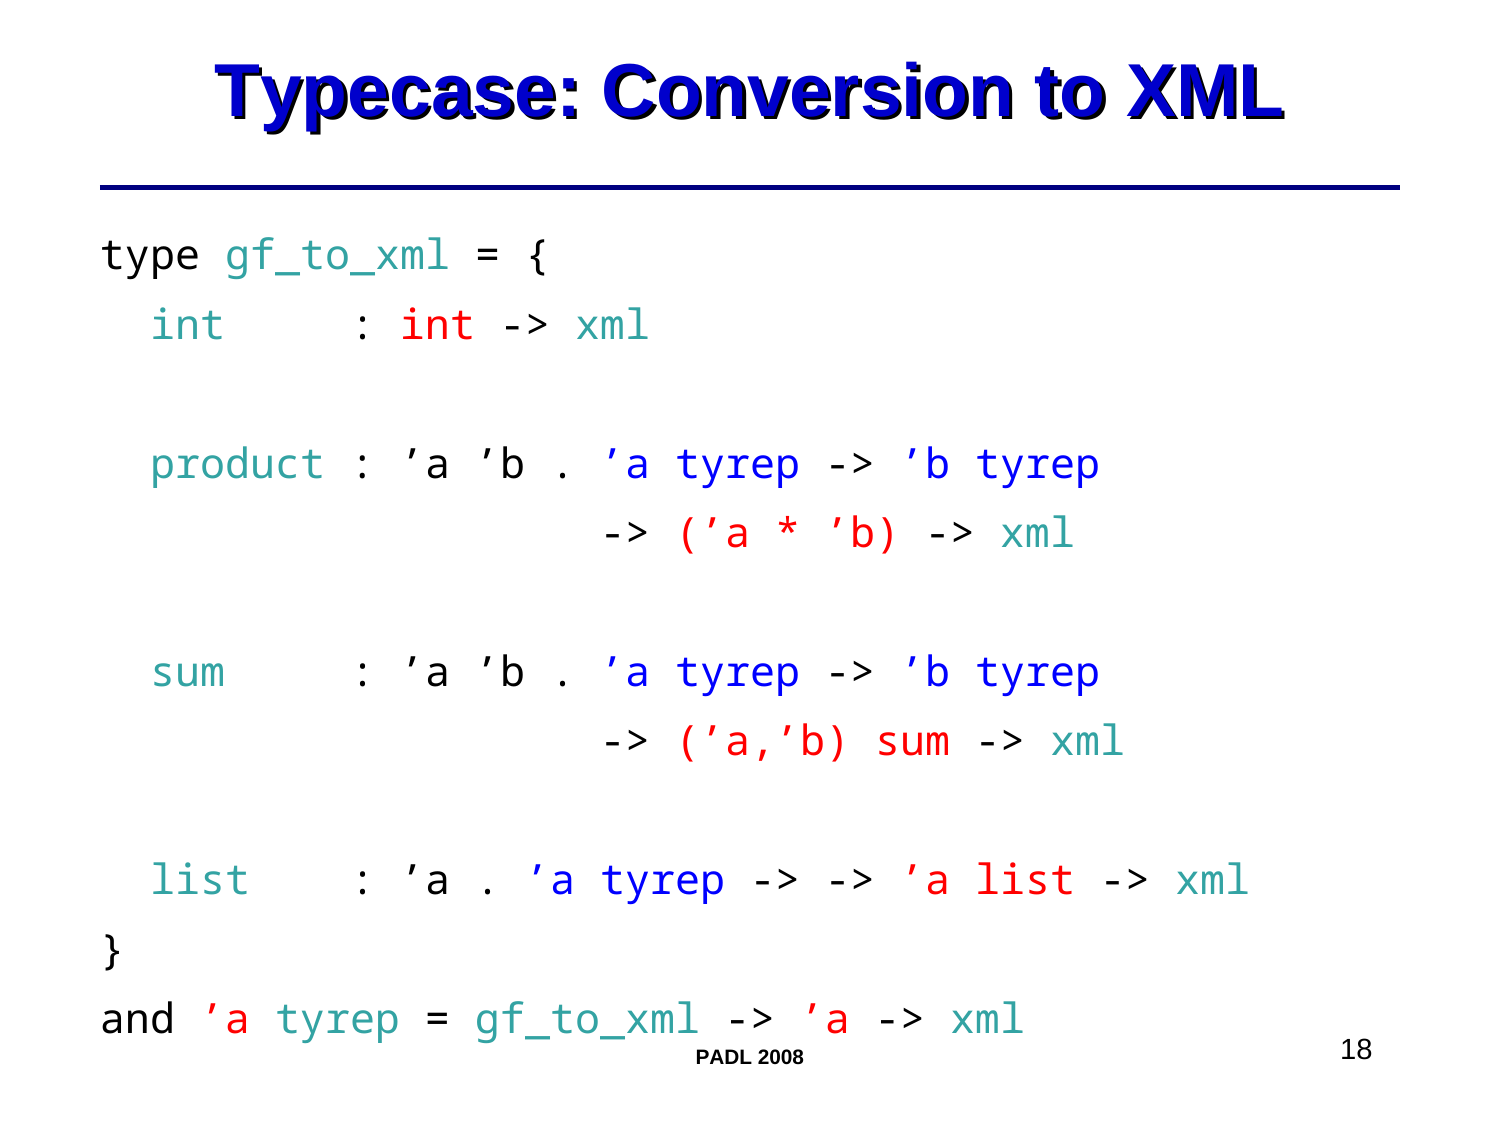

# Typecase: Conversion to XML
type gf_to_xml = {
 int : int -> xml
 product : ’a ’b . ’a tyrep -> ’b tyrep
 -> (’a * ’b) -> xml
 sum : ’a ’b . ’a tyrep -> ’b tyrep
 -> (’a,’b) sum -> xml
 list : ’a . ’a tyrep -> -> ’a list -> xml
}
and ’a tyrep = gf_to_xml -> ’a -> xml
18